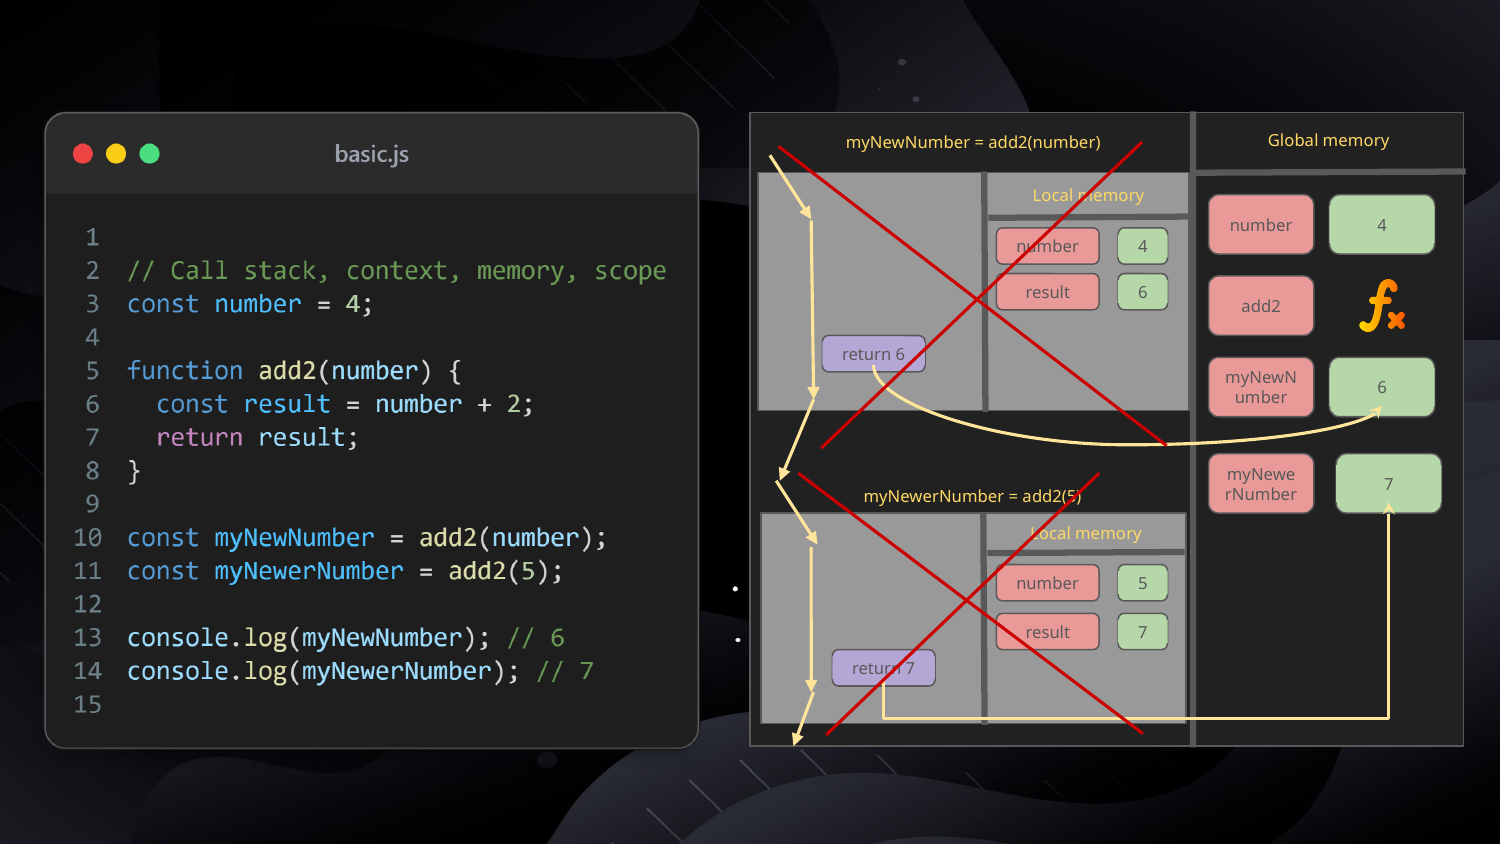

Global memory
myNewNumber = add2(number)
Local memory
number
4
number
4
result
6
add2
return 6
myNewNumber
6
myNewerNumber
7
myNewerNumber = add2(5)
Local memory
number
5
result
7
return 7